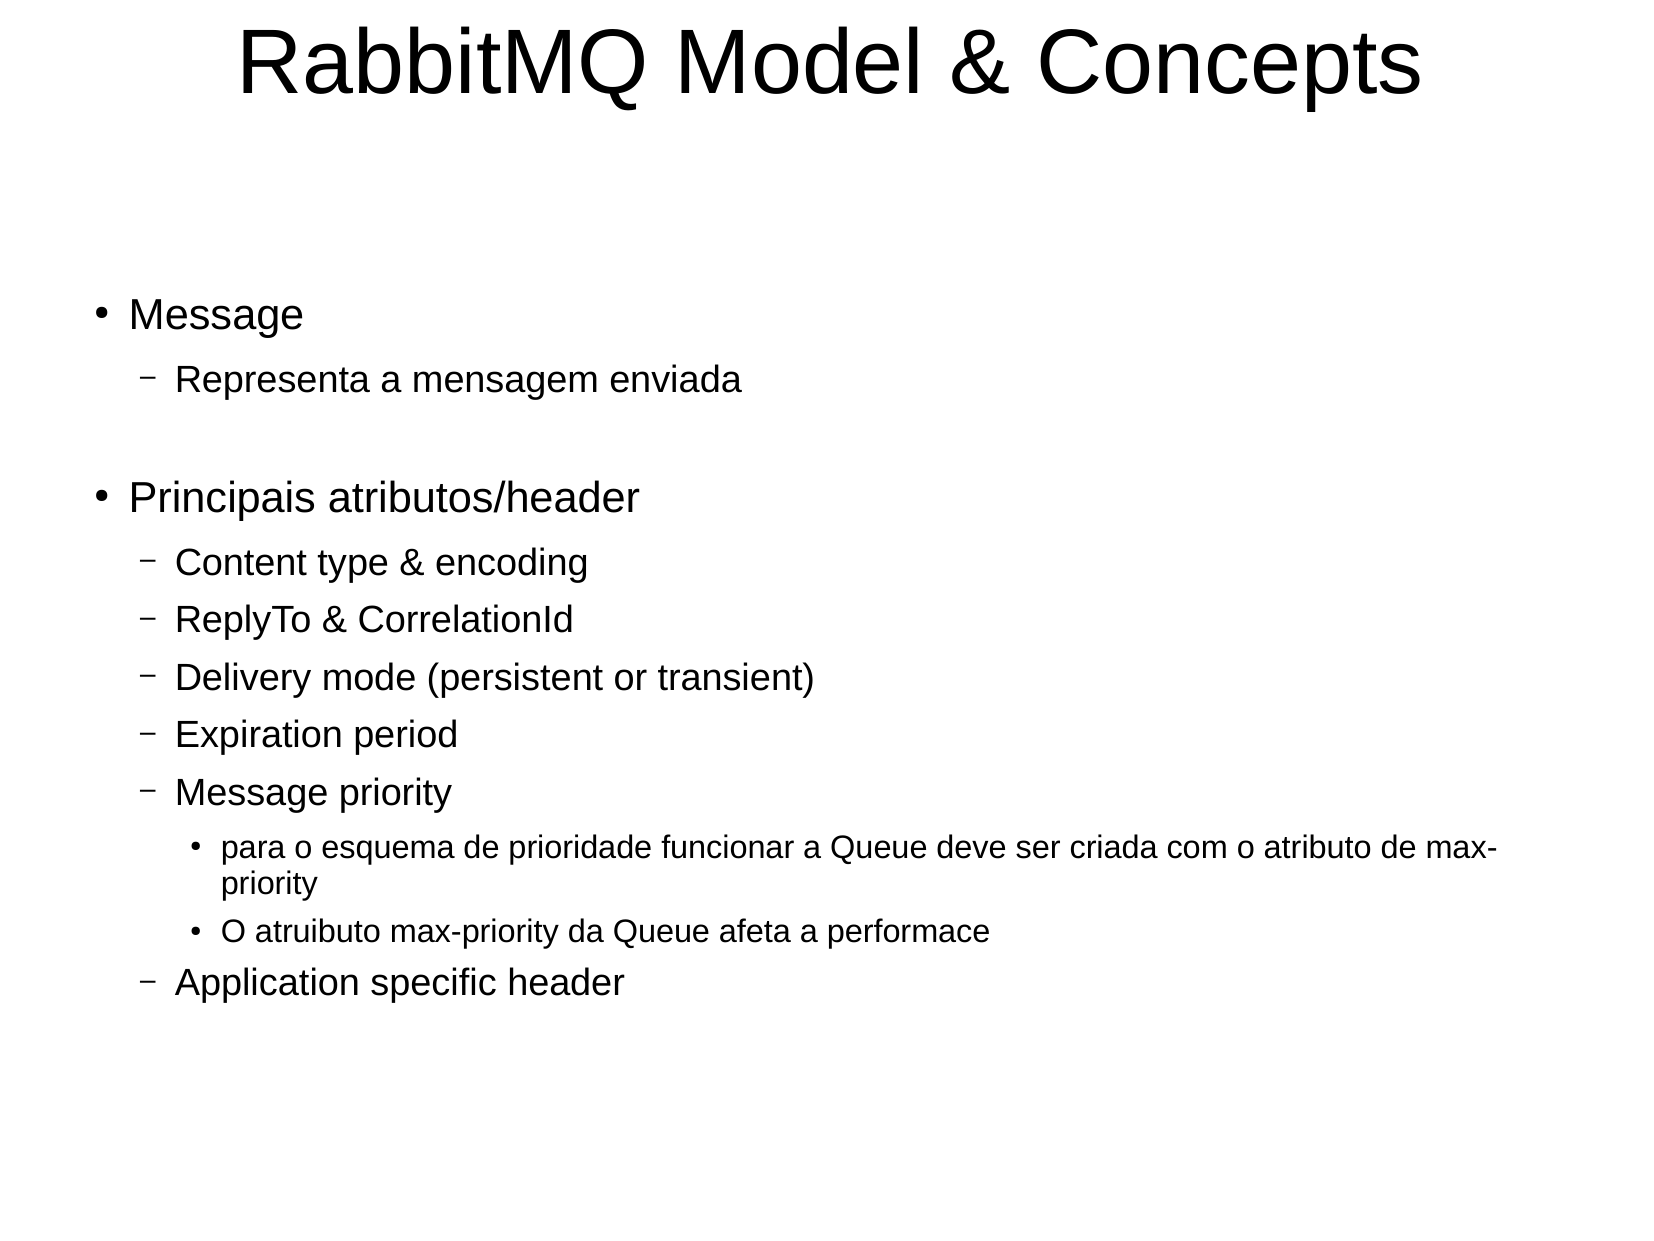

# RabbitMQ Model & Concepts
Message
Representa a mensagem enviada
Principais atributos/header
Content type & encoding
ReplyTo & CorrelationId
Delivery mode (persistent or transient)
Expiration period
Message priority
para o esquema de prioridade funcionar a Queue deve ser criada com o atributo de max-priority
O atruibuto max-priority da Queue afeta a performace
Application specific header